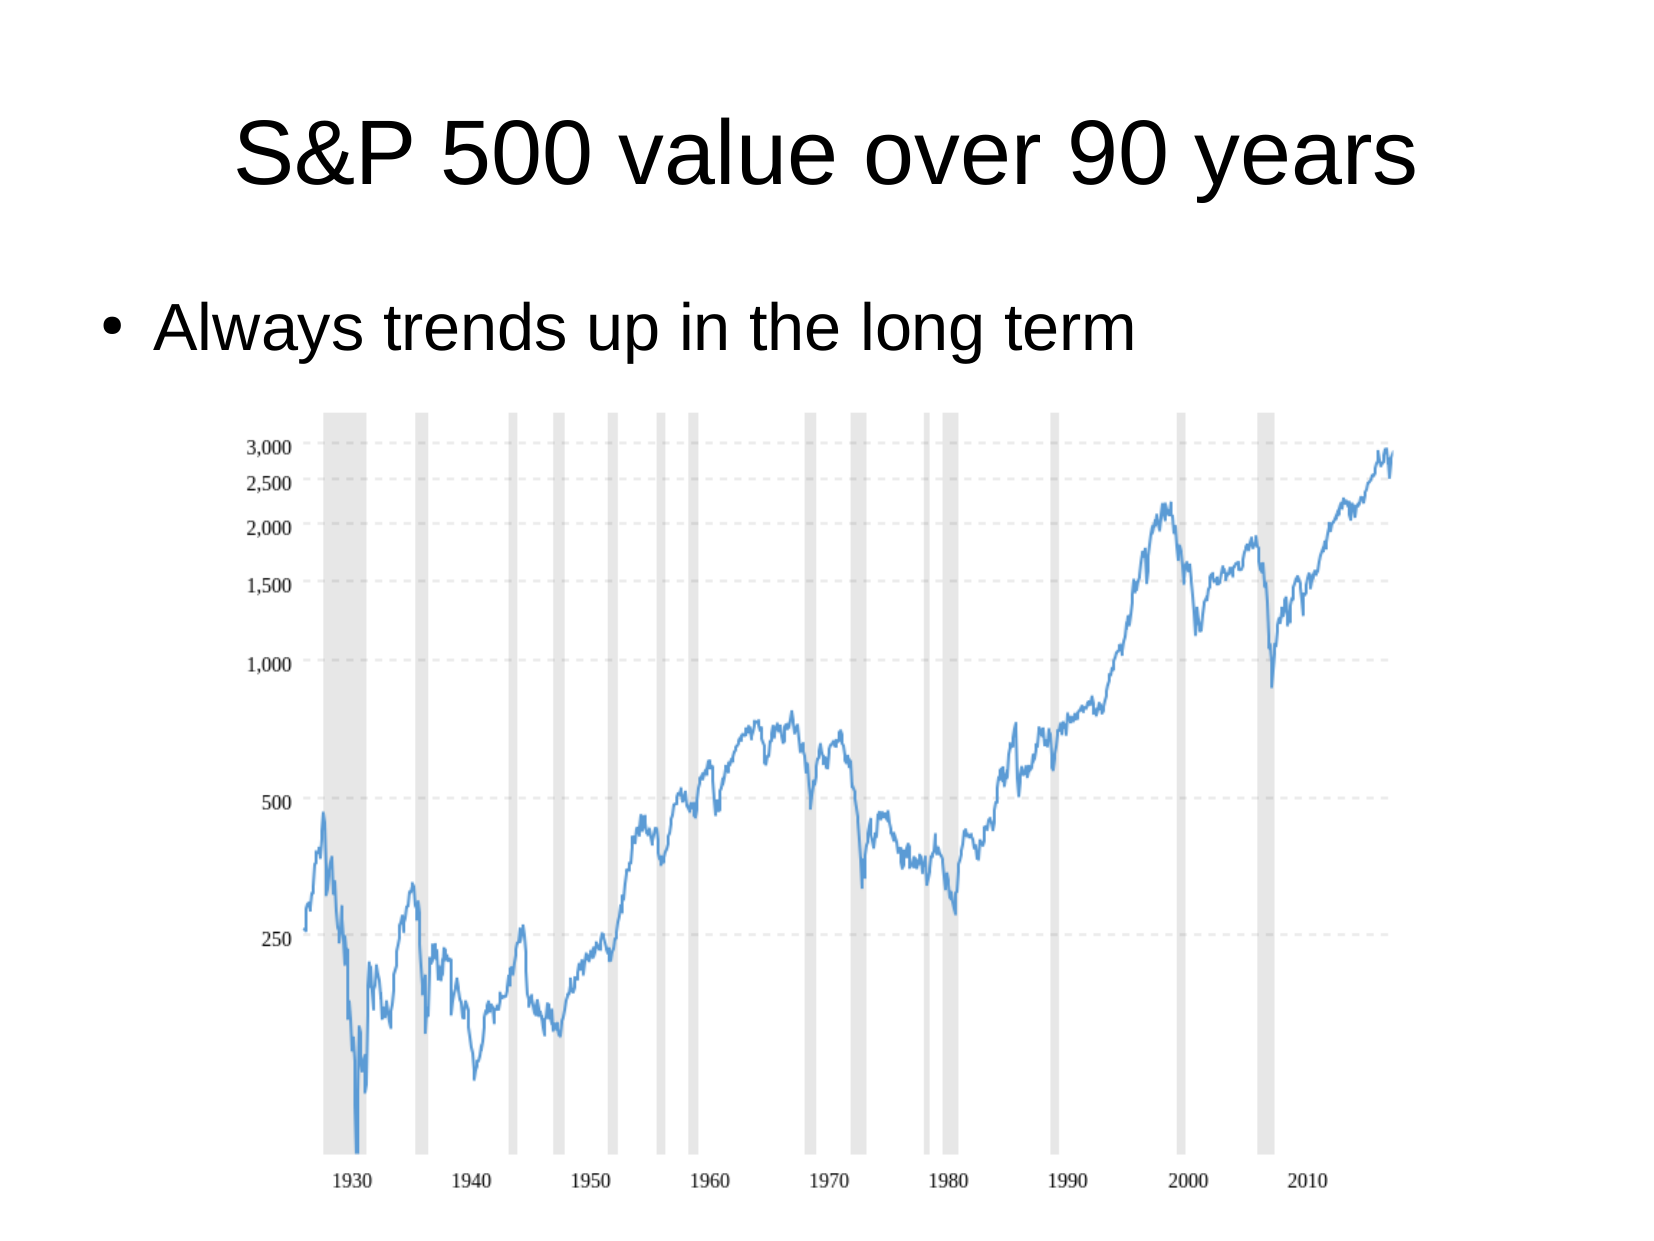

# S&P 500 value over 90 years
Always trends up in the long term